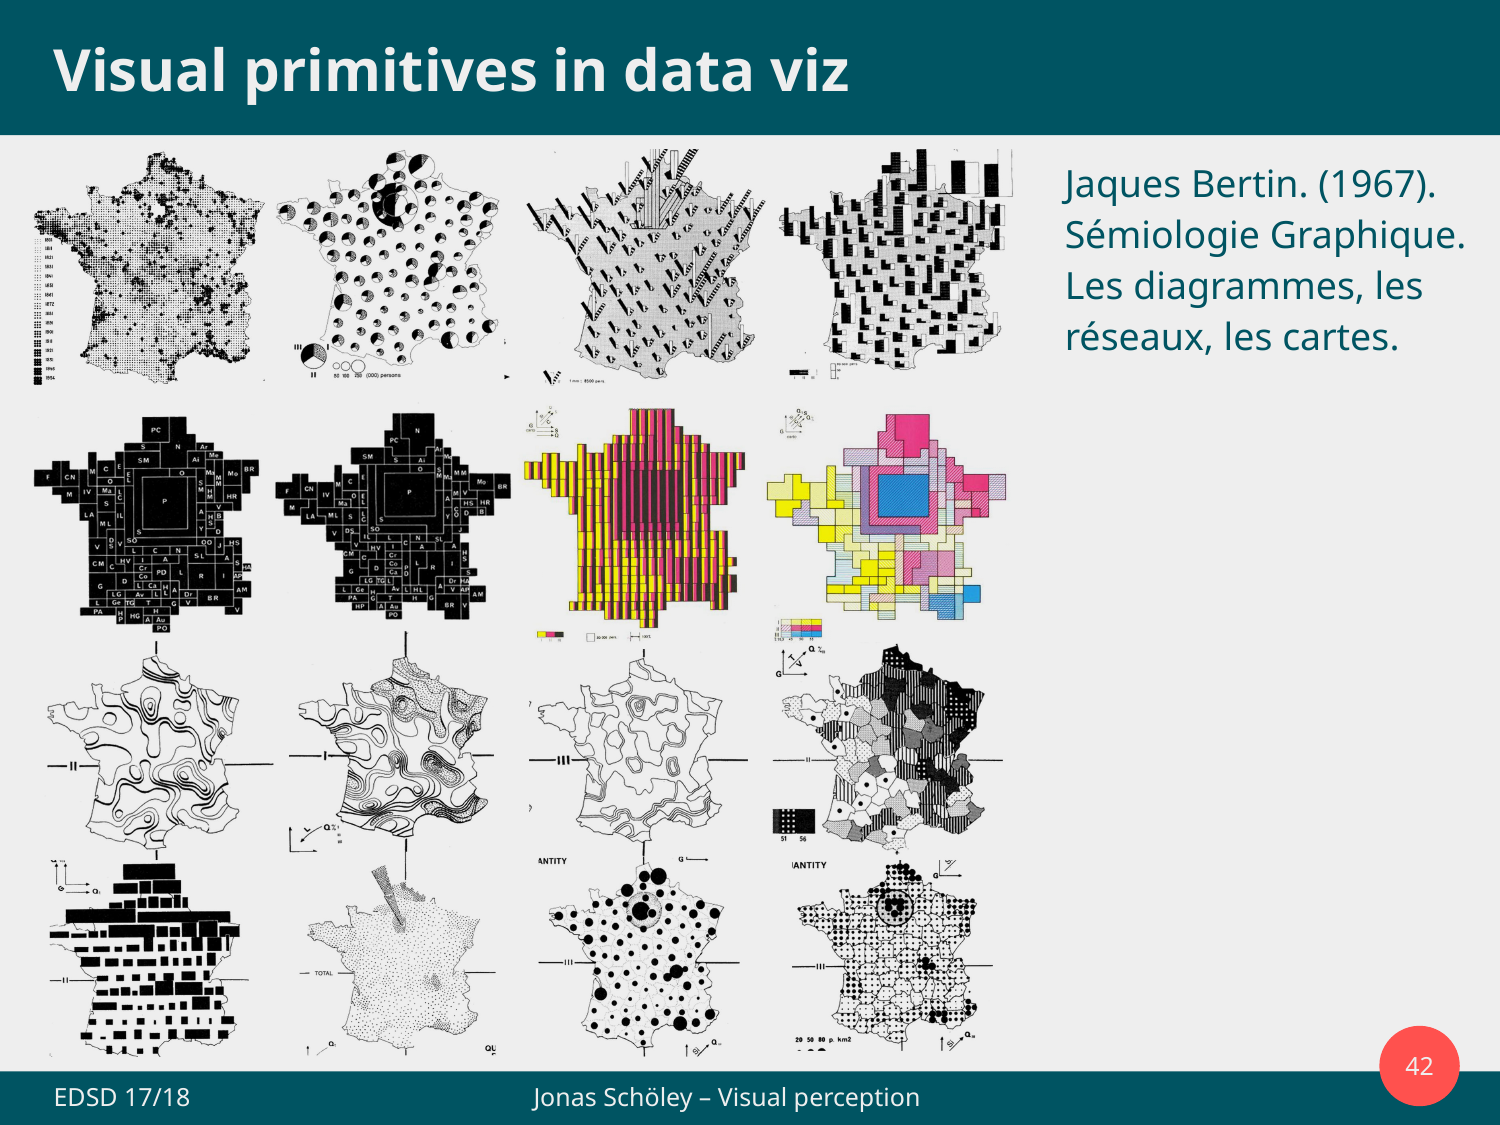

# Visual primitives in data viz
Jaques Bertin. (1967).
Sémiologie Graphique. Les diagrammes, les réseaux, les cartes.
42
EDSD 17/18
Jonas Schöley – Visual perception